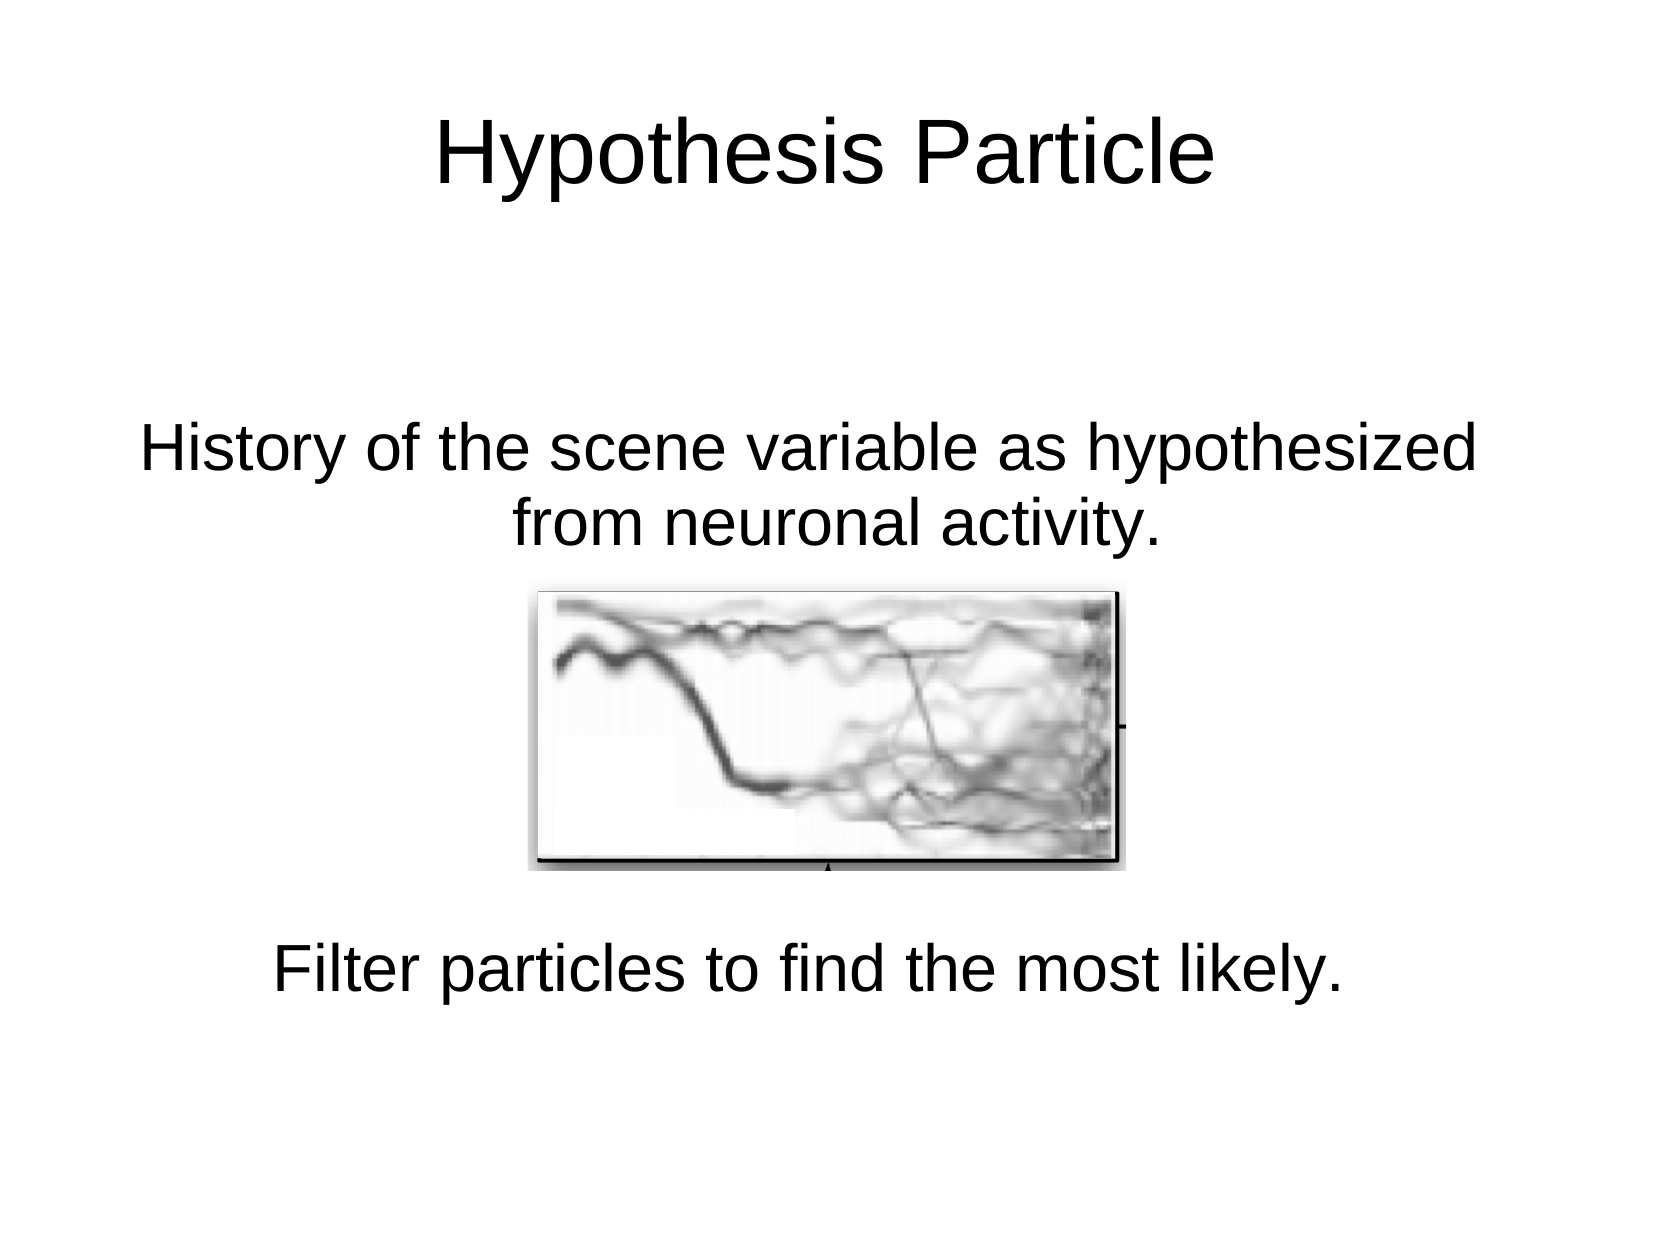

# Hypothesis Particle
History of the scene variable as hypothesized from neuronal activity.
Filter particles to find the most likely.